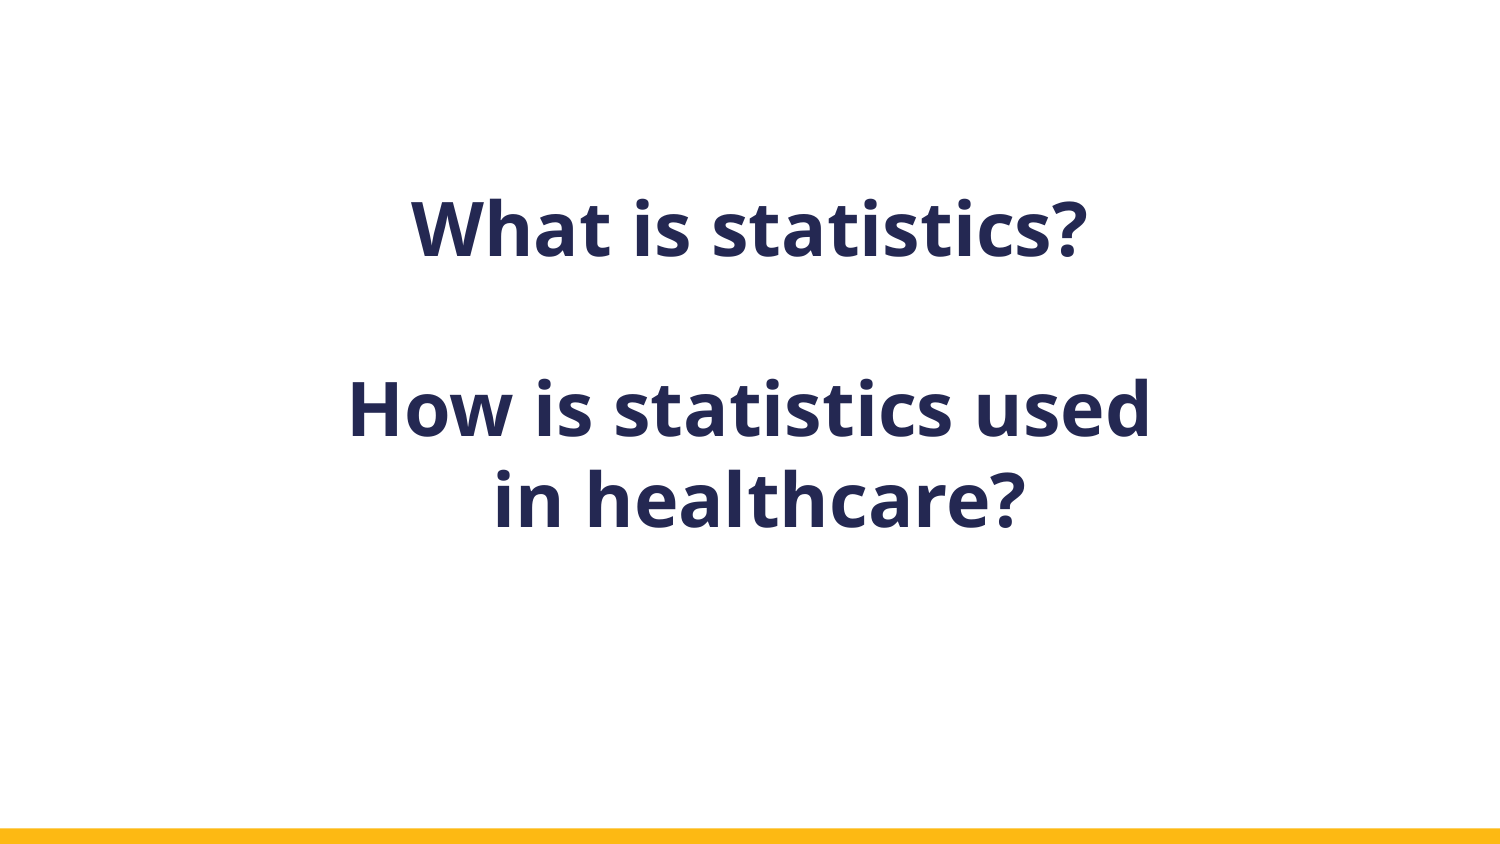

# What is statistics? How is statistics used in healthcare?